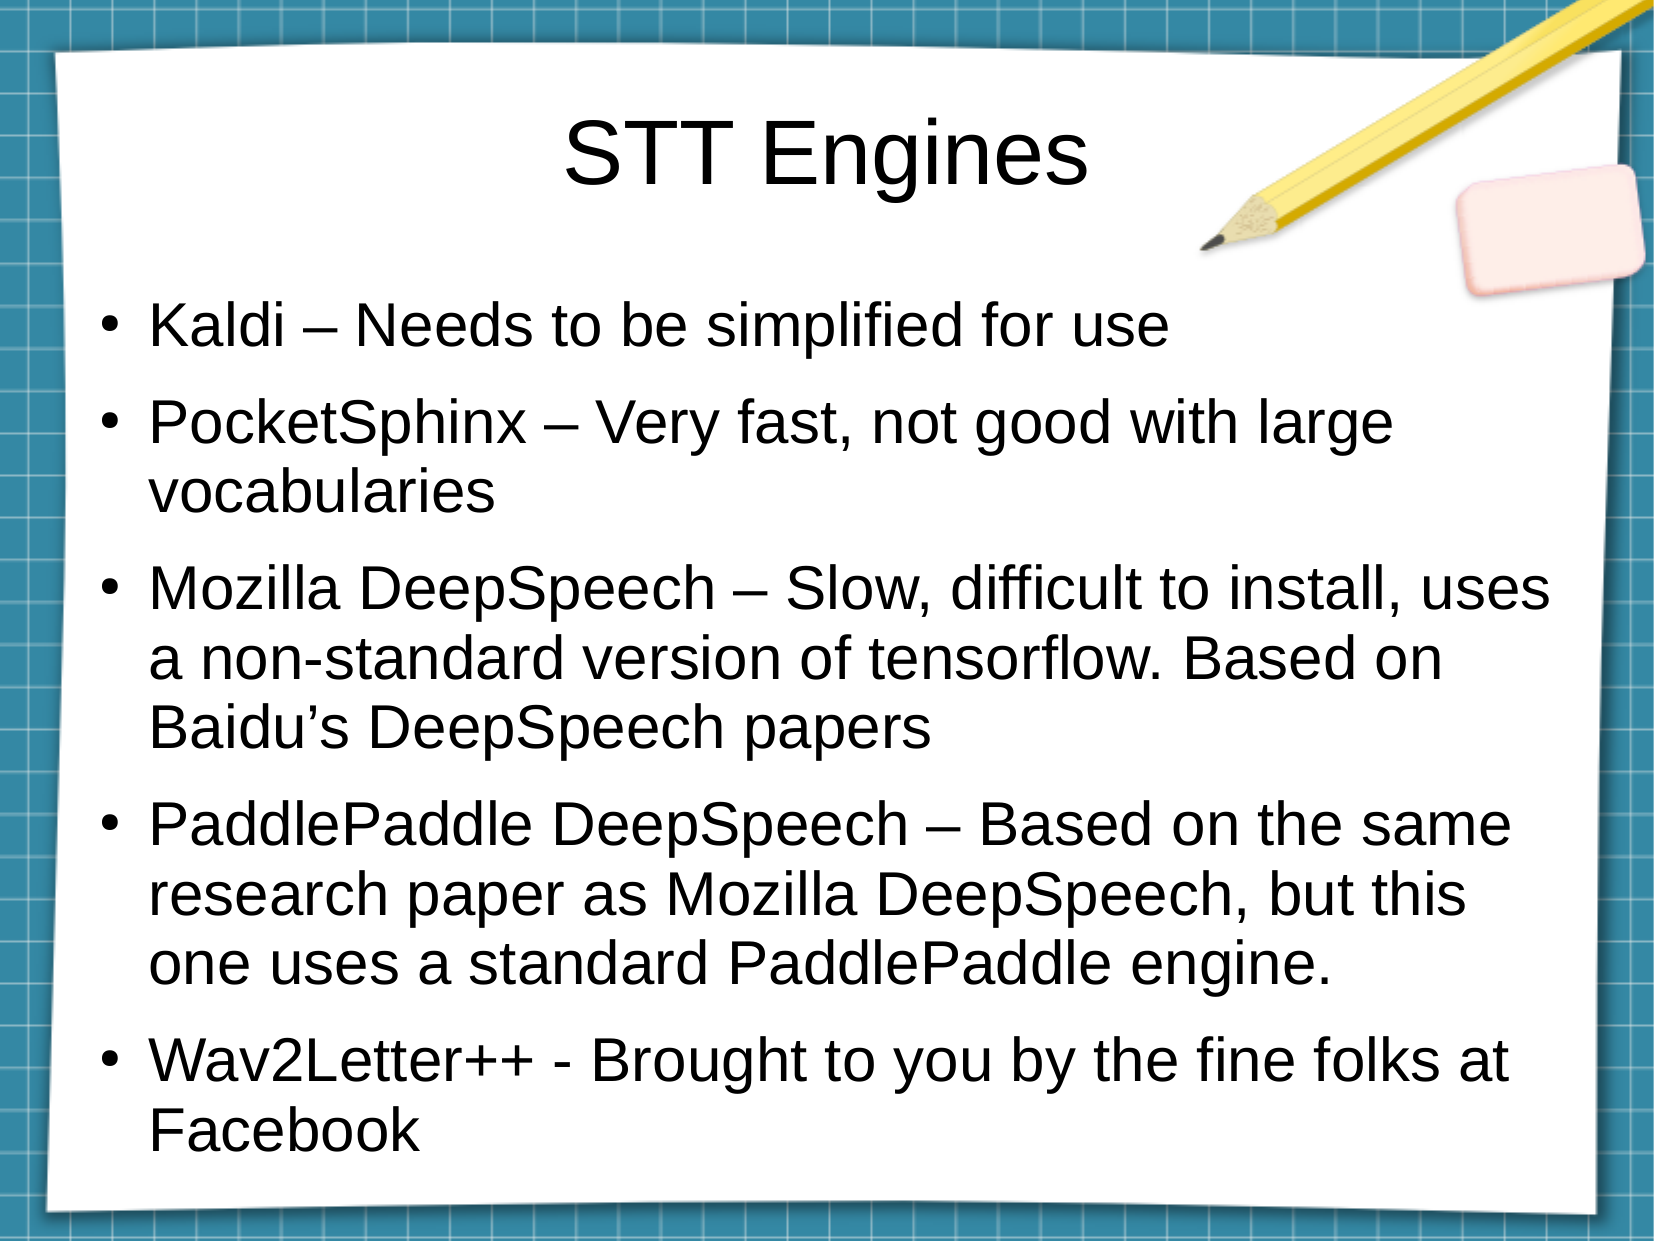

# STT Engines
Kaldi – Needs to be simplified for use
PocketSphinx – Very fast, not good with large vocabularies
Mozilla DeepSpeech – Slow, difficult to install, uses a non-standard version of tensorflow. Based on Baidu’s DeepSpeech papers
PaddlePaddle DeepSpeech – Based on the same research paper as Mozilla DeepSpeech, but this one uses a standard PaddlePaddle engine.
Wav2Letter++ - Brought to you by the fine folks at Facebook